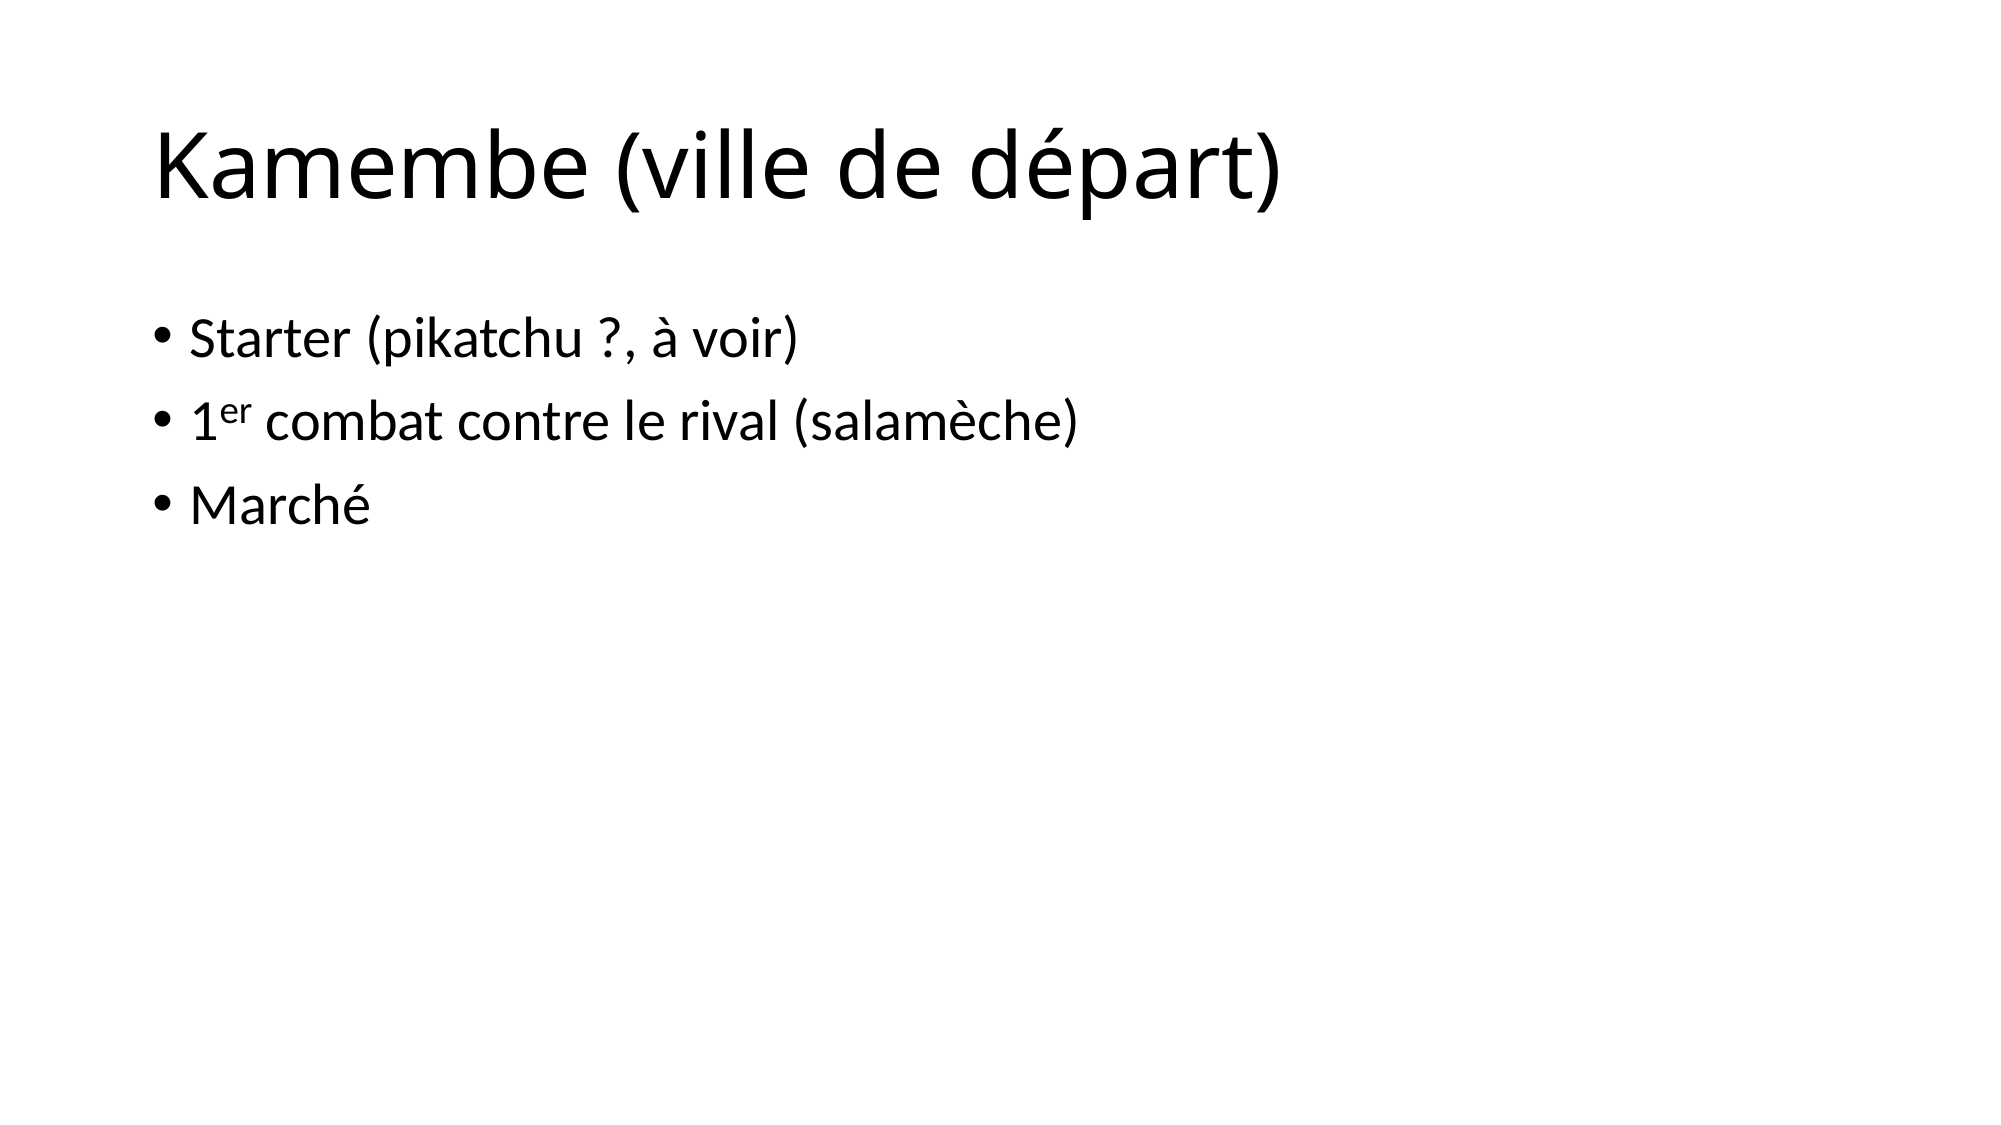

# Kamembe (ville de départ)
Starter (pikatchu ?, à voir)
1er combat contre le rival (salamèche)
Marché